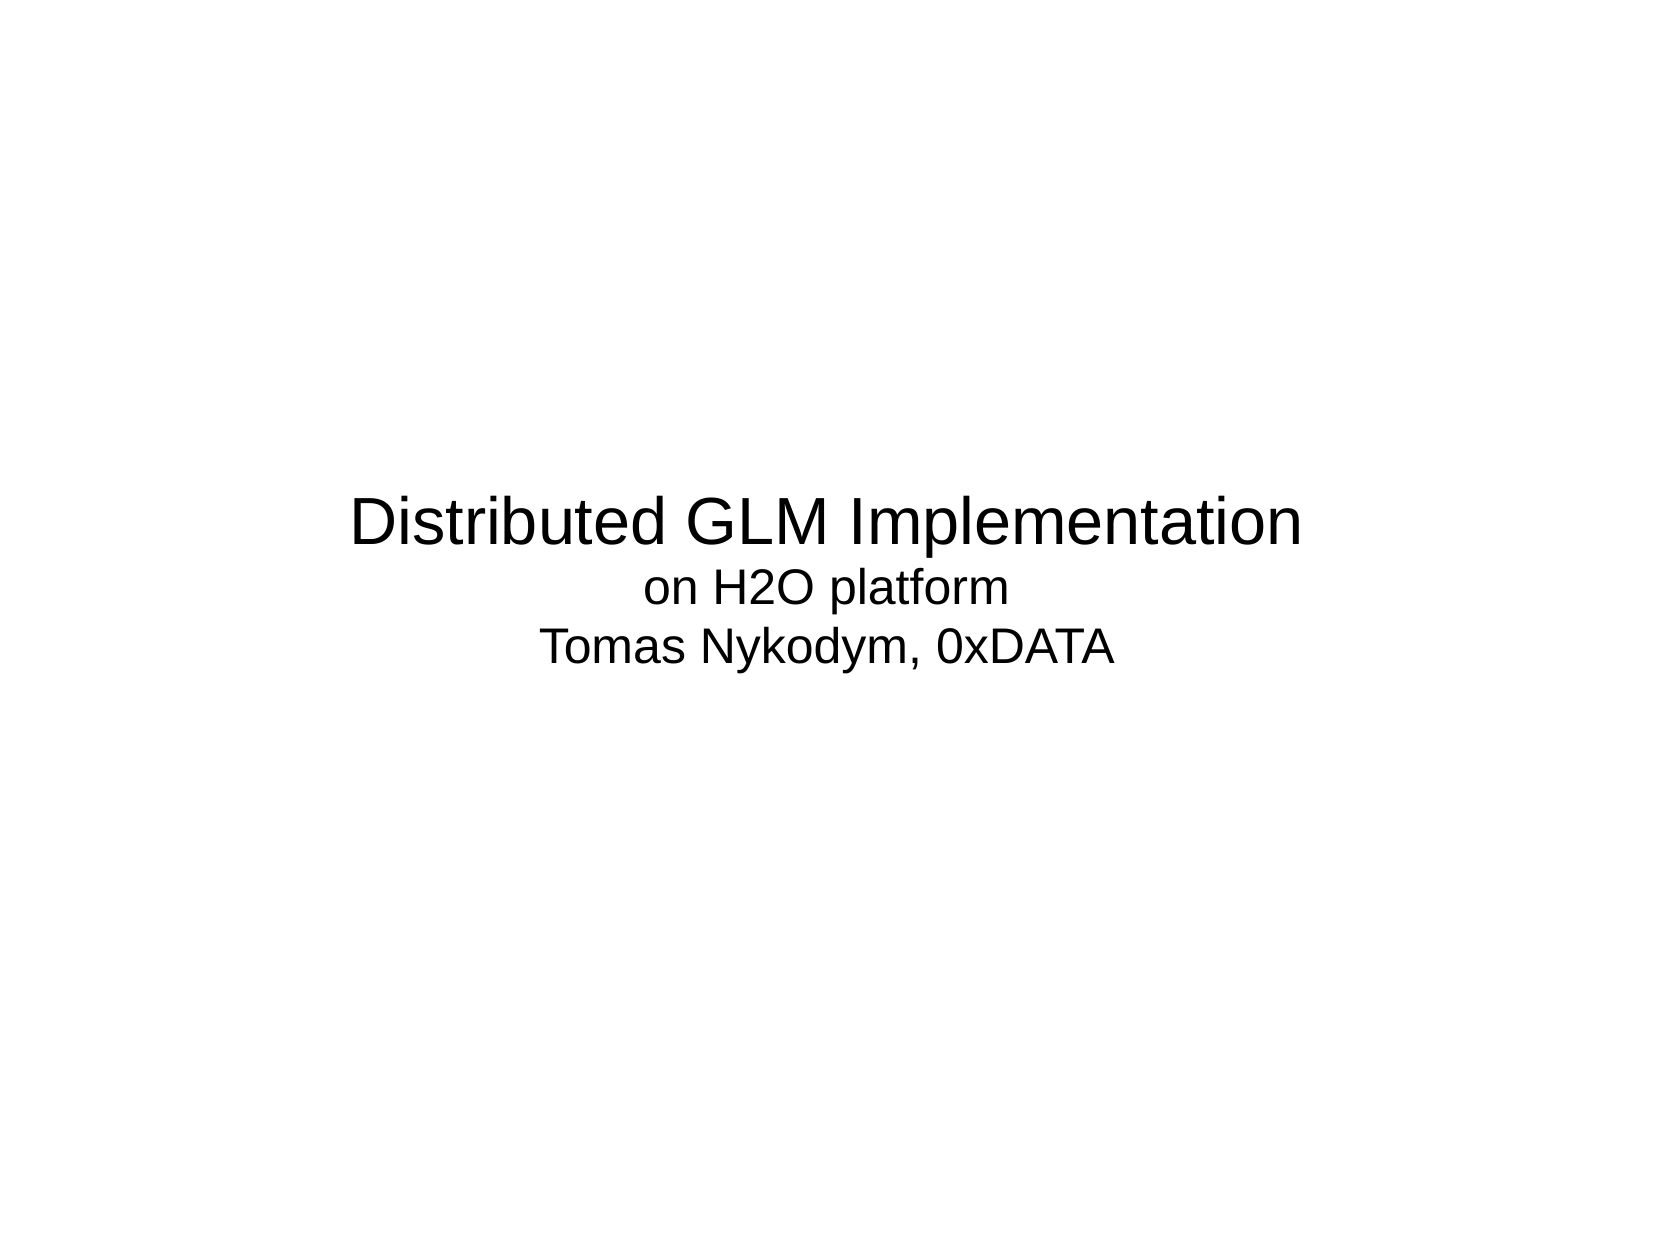

# Distributed GLM Implementation on H2O platform
Tomas Nykodym, 0xDATA